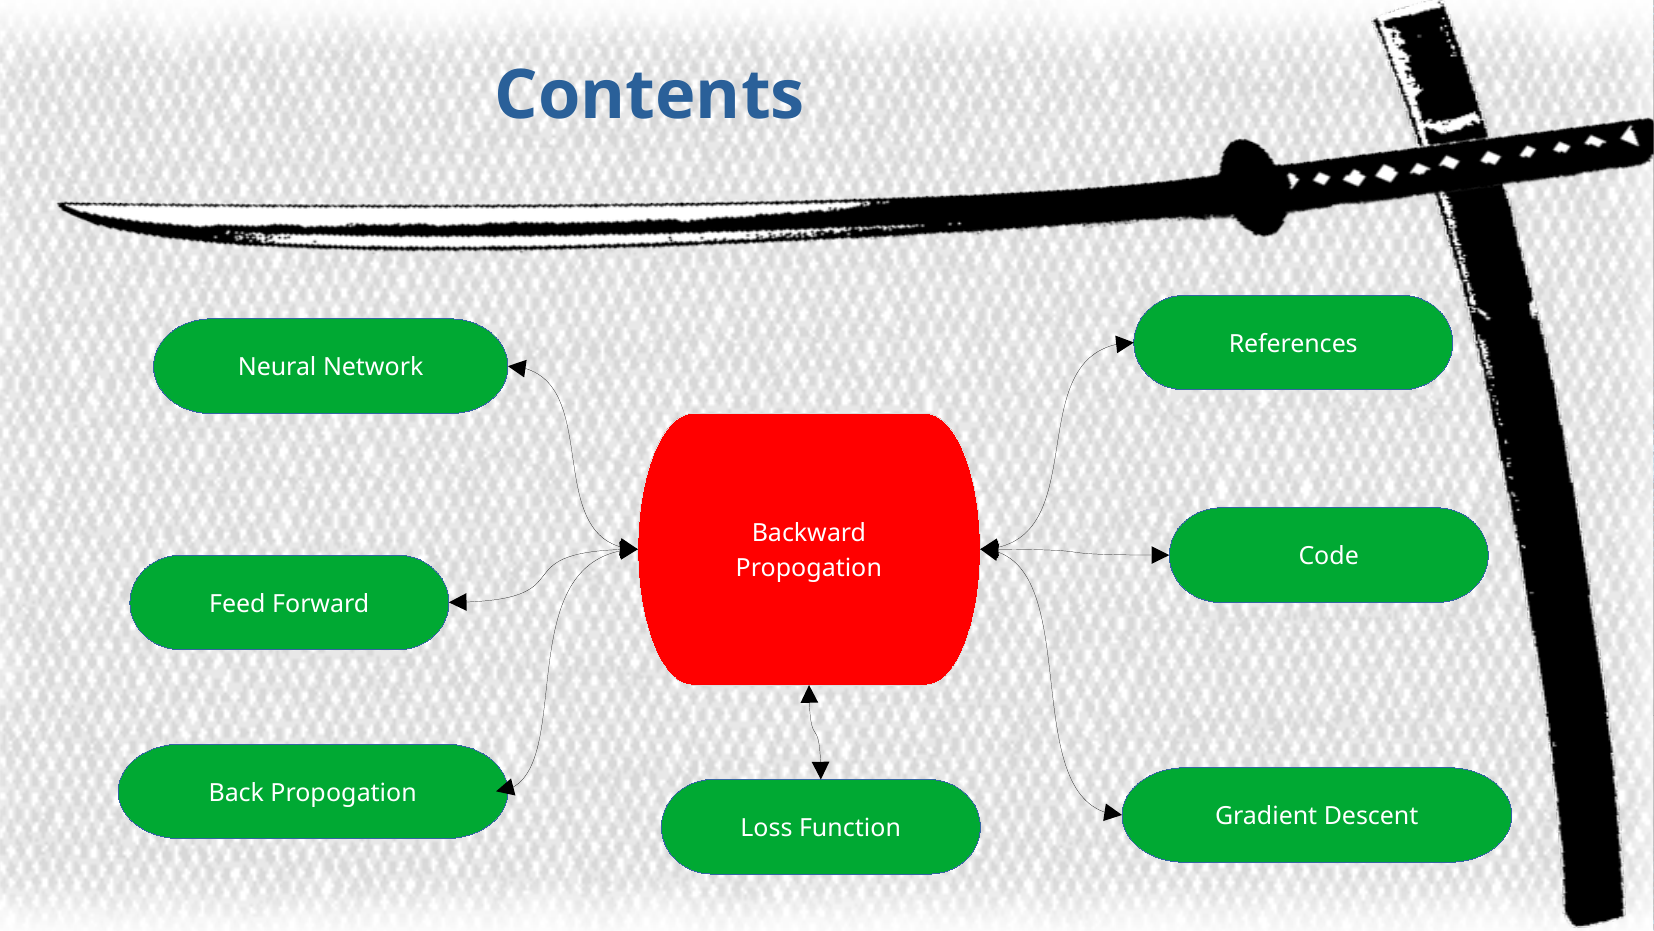

# Contents
References
Neural Network
Backward
Propogation
Code
Feed Forward
Back Propogation
Gradient Descent
Loss Function